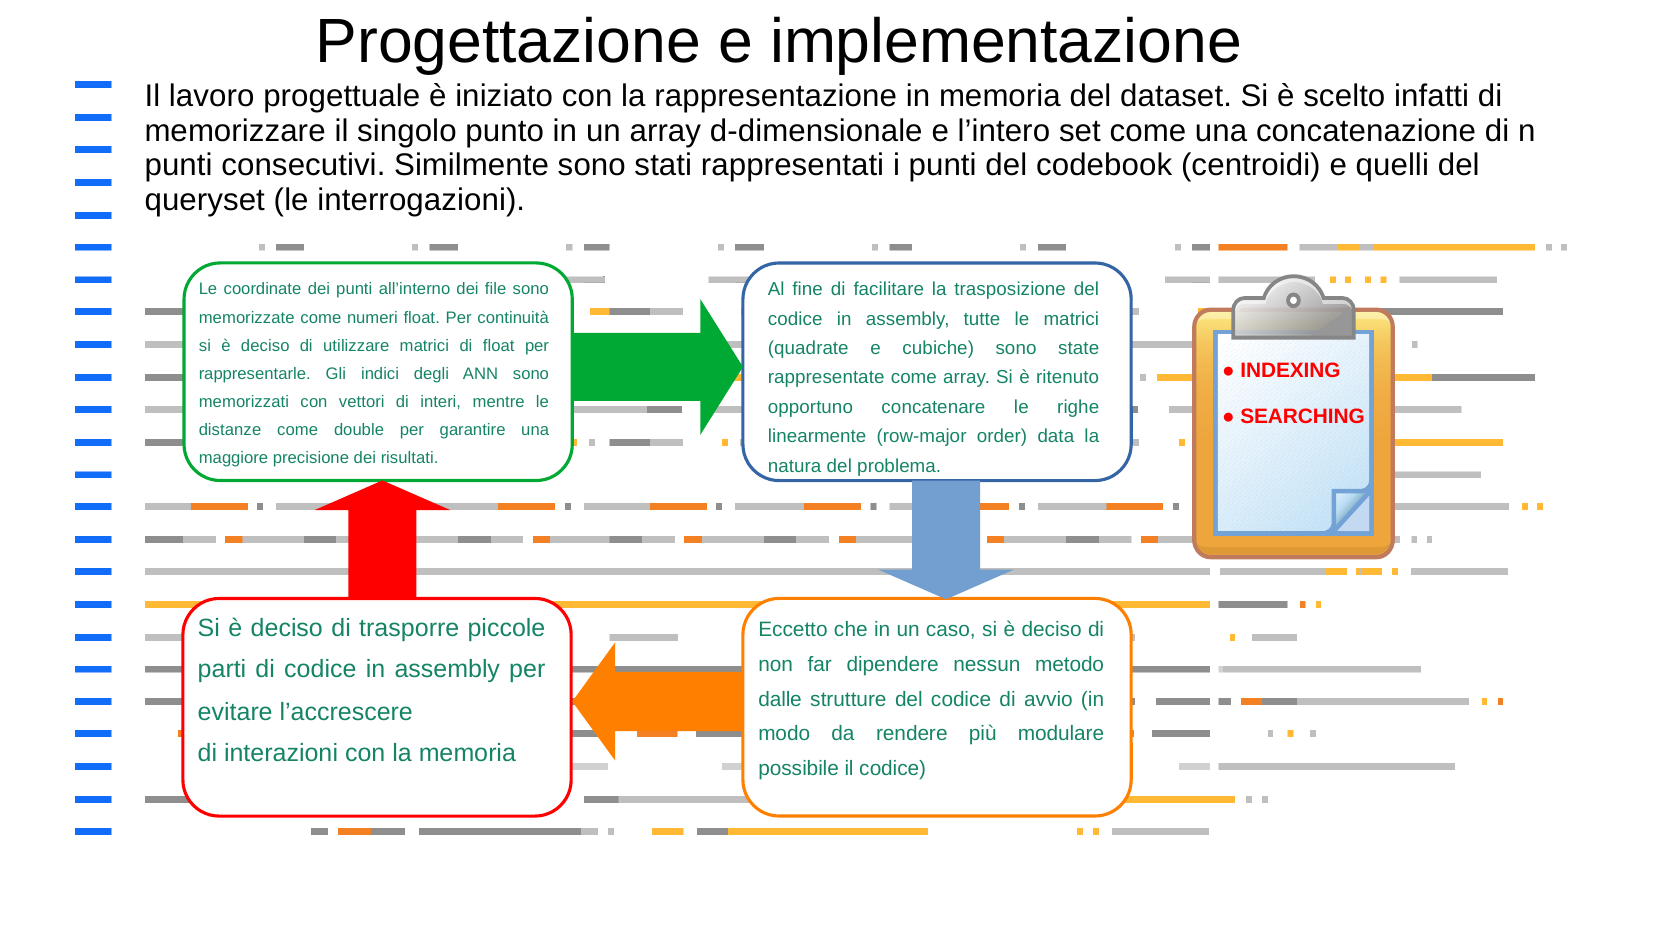

# Progettazione e implementazione
Il lavoro progettuale è iniziato con la rappresentazione in memoria del dataset. Si è scelto infatti di memorizzare il singolo punto in un array d-dimensionale e l’intero set come una concatenazione di n punti consecutivi. Similmente sono stati rappresentati i punti del codebook (centroidi) e quelli del queryset (le interrogazioni).
● INDEXING
● SEARCHING
Le coordinate dei punti all’interno dei file sono memorizzate come numeri float. Per continuità si è deciso di utilizzare matrici di float per rappresentarle. Gli indici degli ANN sono memorizzati con vettori di interi, mentre le distanze come double per garantire una maggiore precisione dei risultati.
Al fine di facilitare la trasposizione del codice in assembly, tutte le matrici (quadrate e cubiche) sono state rappresentate come array. Si è ritenuto opportuno concatenare le righe linearmente (row-major order) data la natura del problema.
Si è deciso di trasporre piccole parti di codice in assembly per evitare l’accrescere
di interazioni con la memoria
Eccetto che in un caso, si è deciso di non far dipendere nessun metodo dalle strutture del codice di avvio (in modo da rendere più modulare possibile il codice)